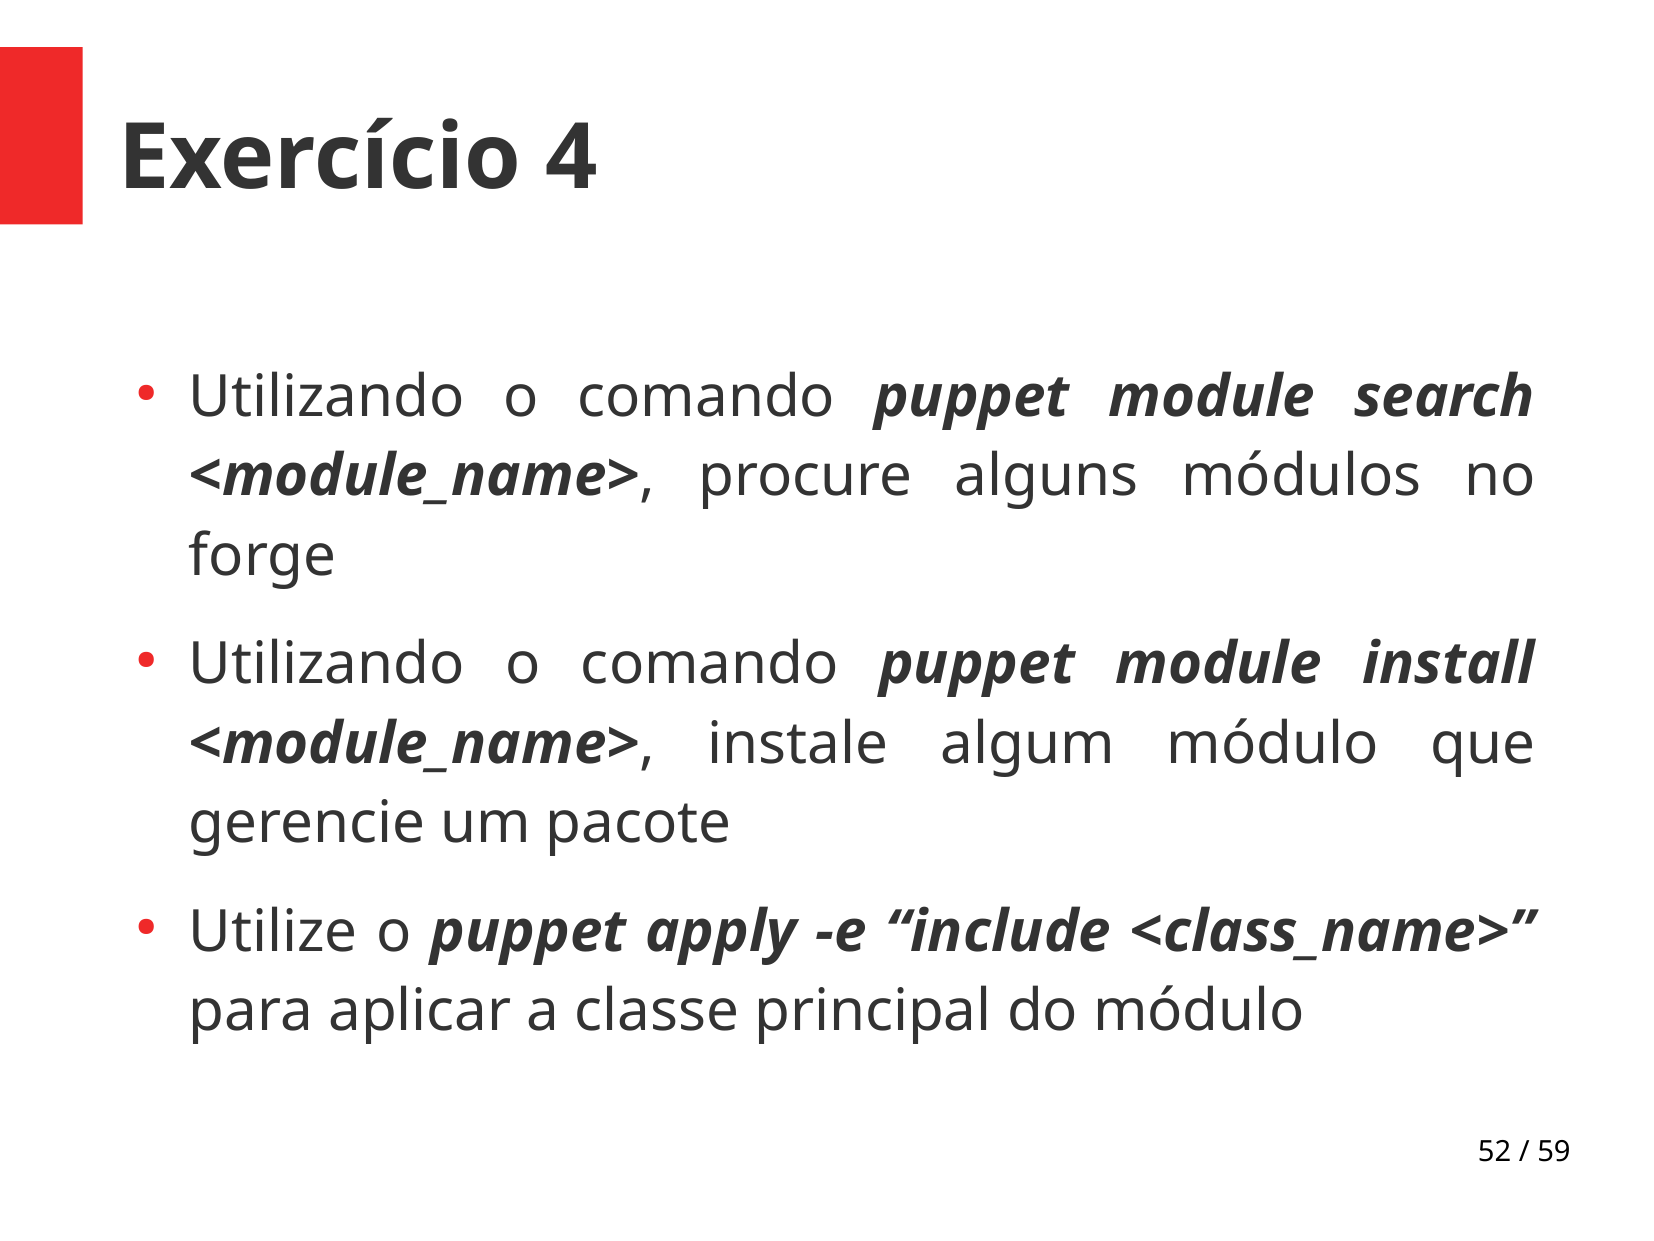

# Exercício 4
Utilizando o comando puppet module search <module_name>, procure alguns módulos no forge
Utilizando o comando puppet module install <module_name>, instale algum módulo que gerencie um pacote
Utilize o puppet apply -e “include <class_name>” para aplicar a classe principal do módulo
52